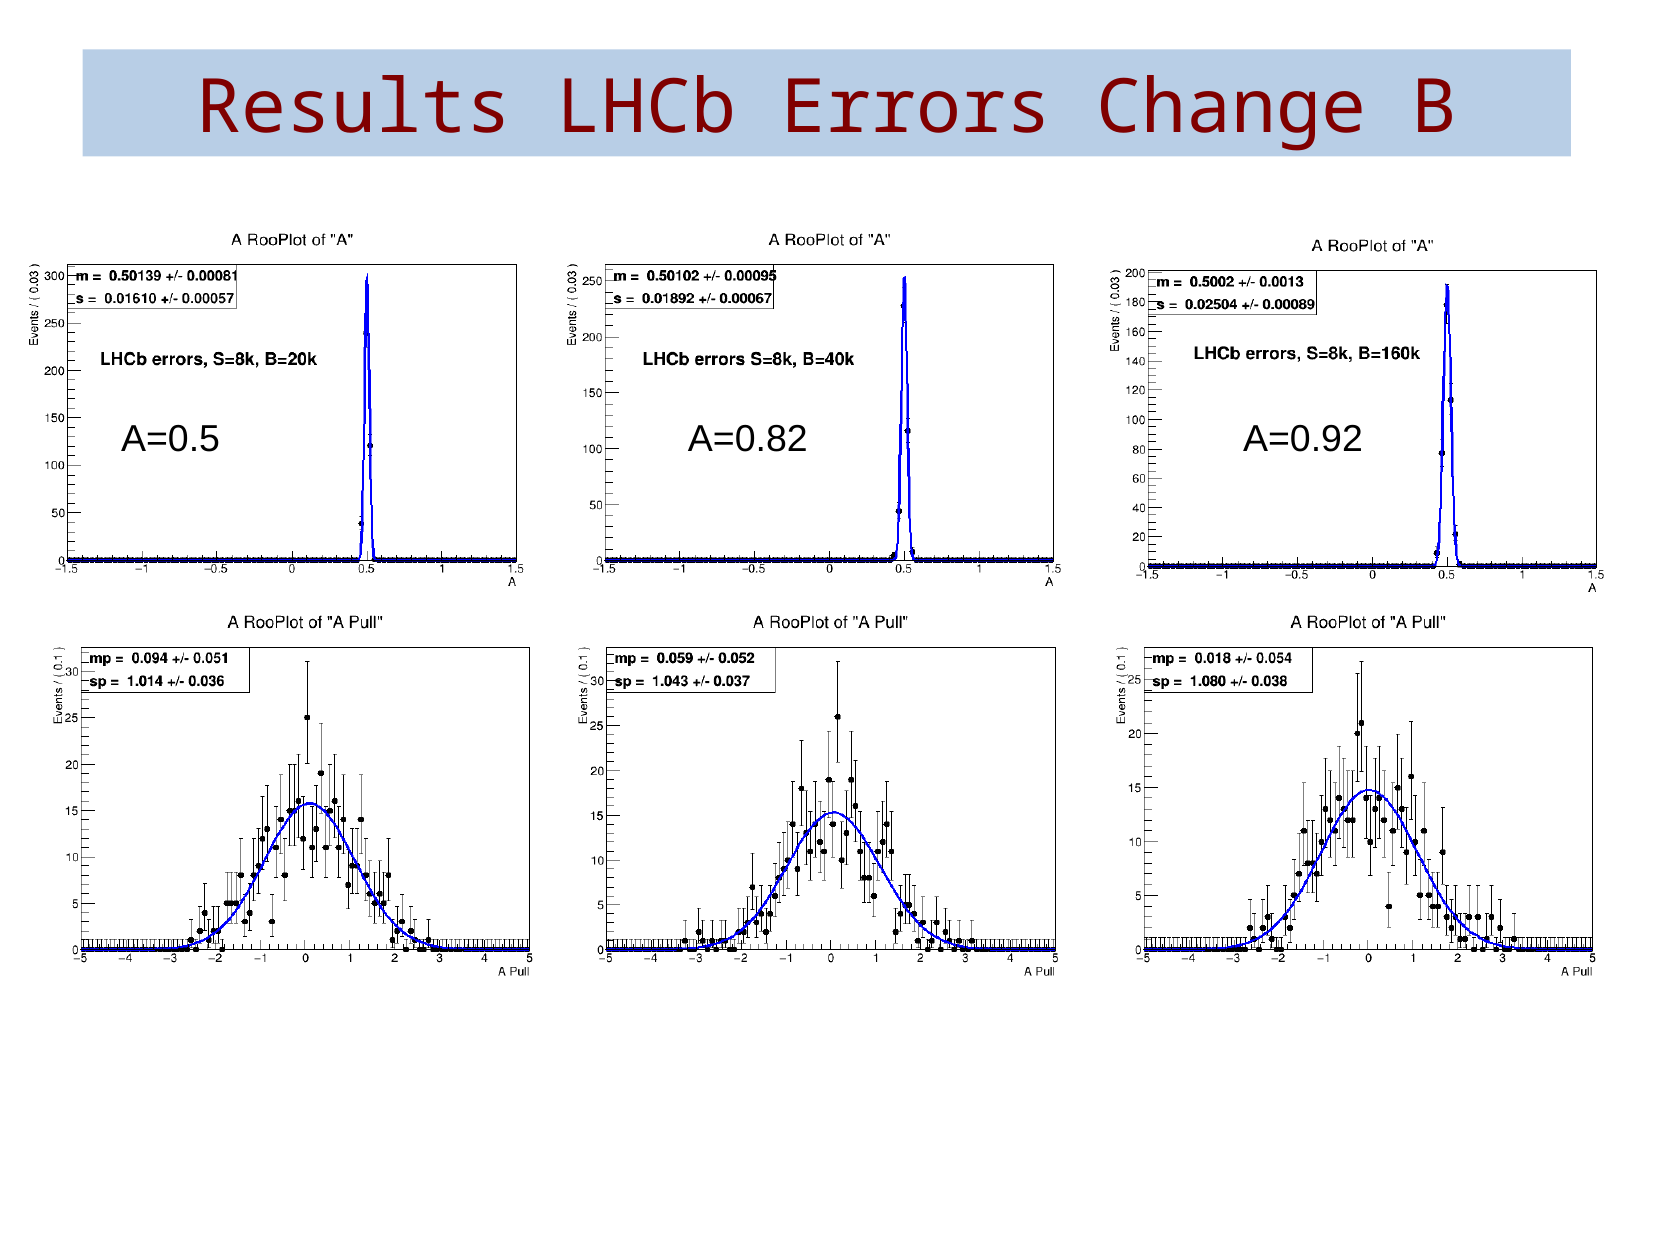

# Results LHCb Errors Change B
A=0.5
A=0.82
A=0.92